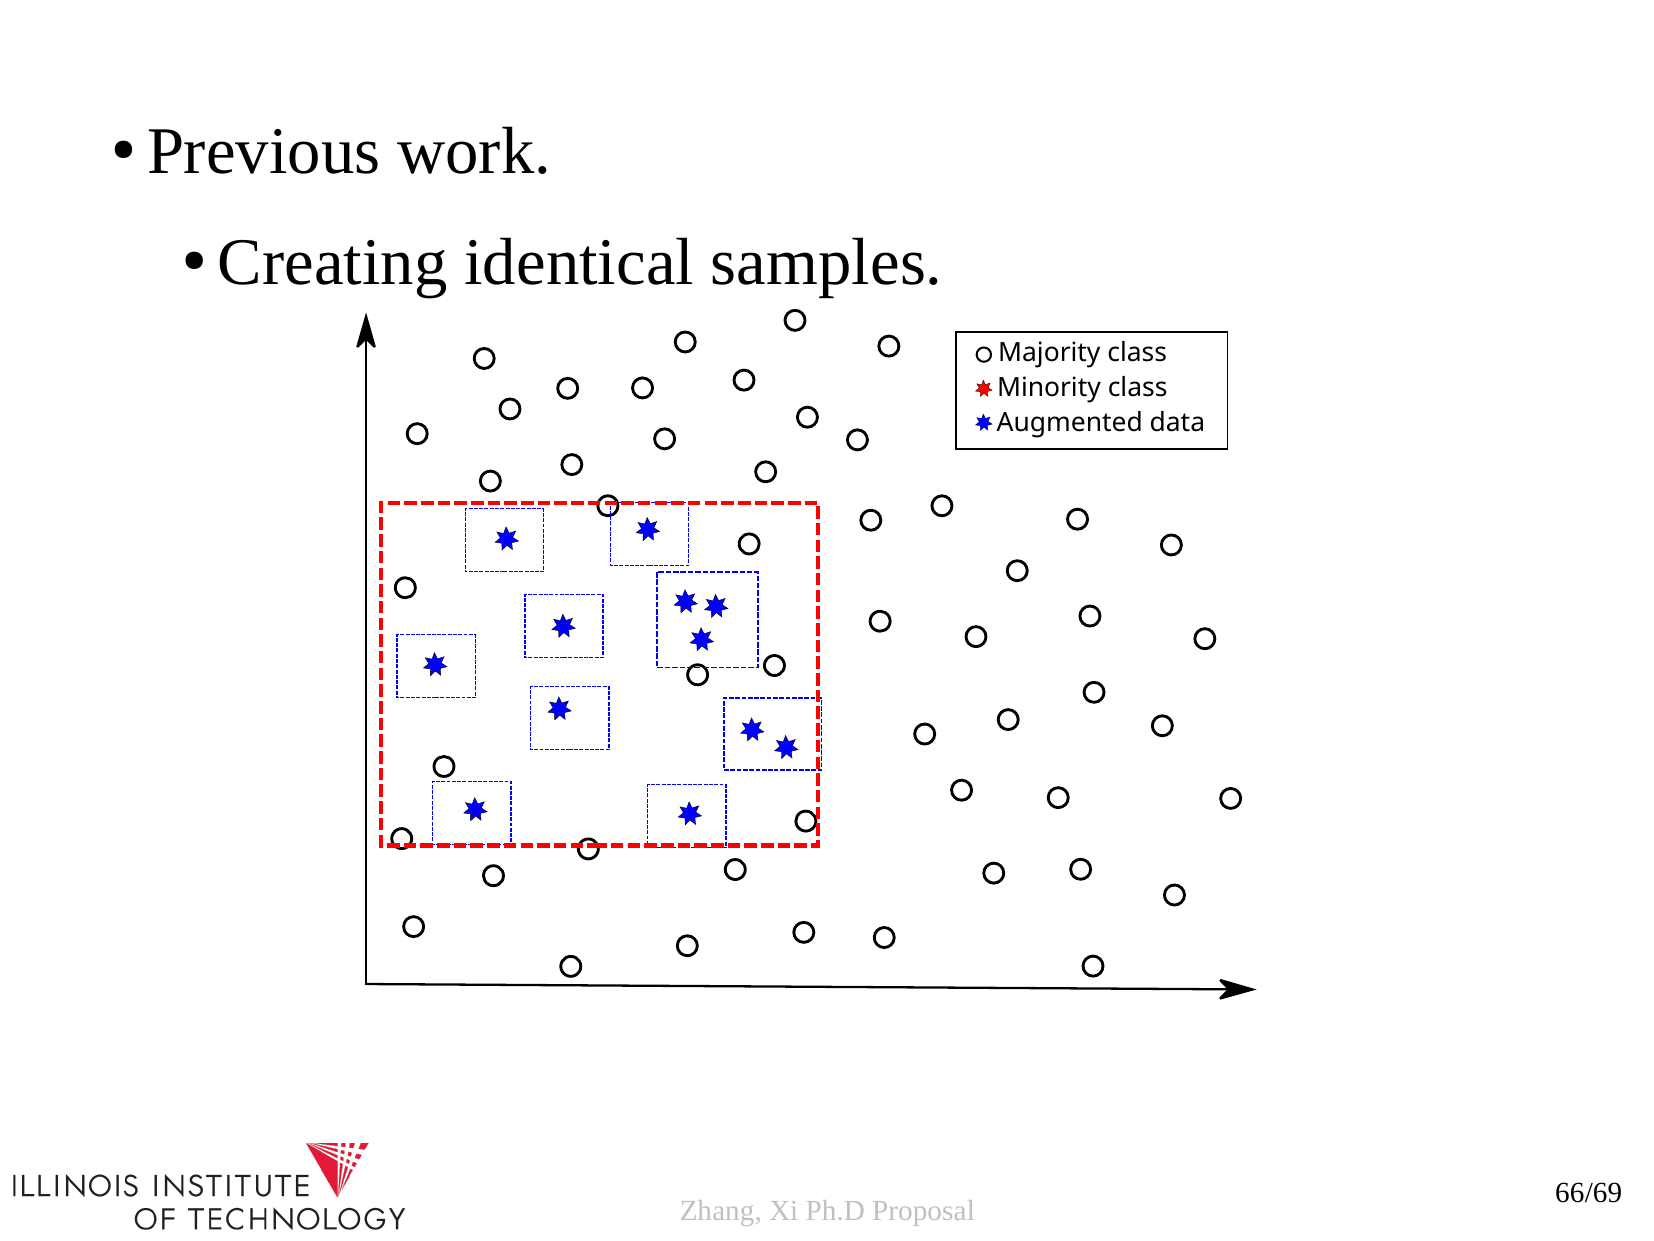

Previous work.
Creating identical samples.
66
Zhang, Xi Ph.D Proposal